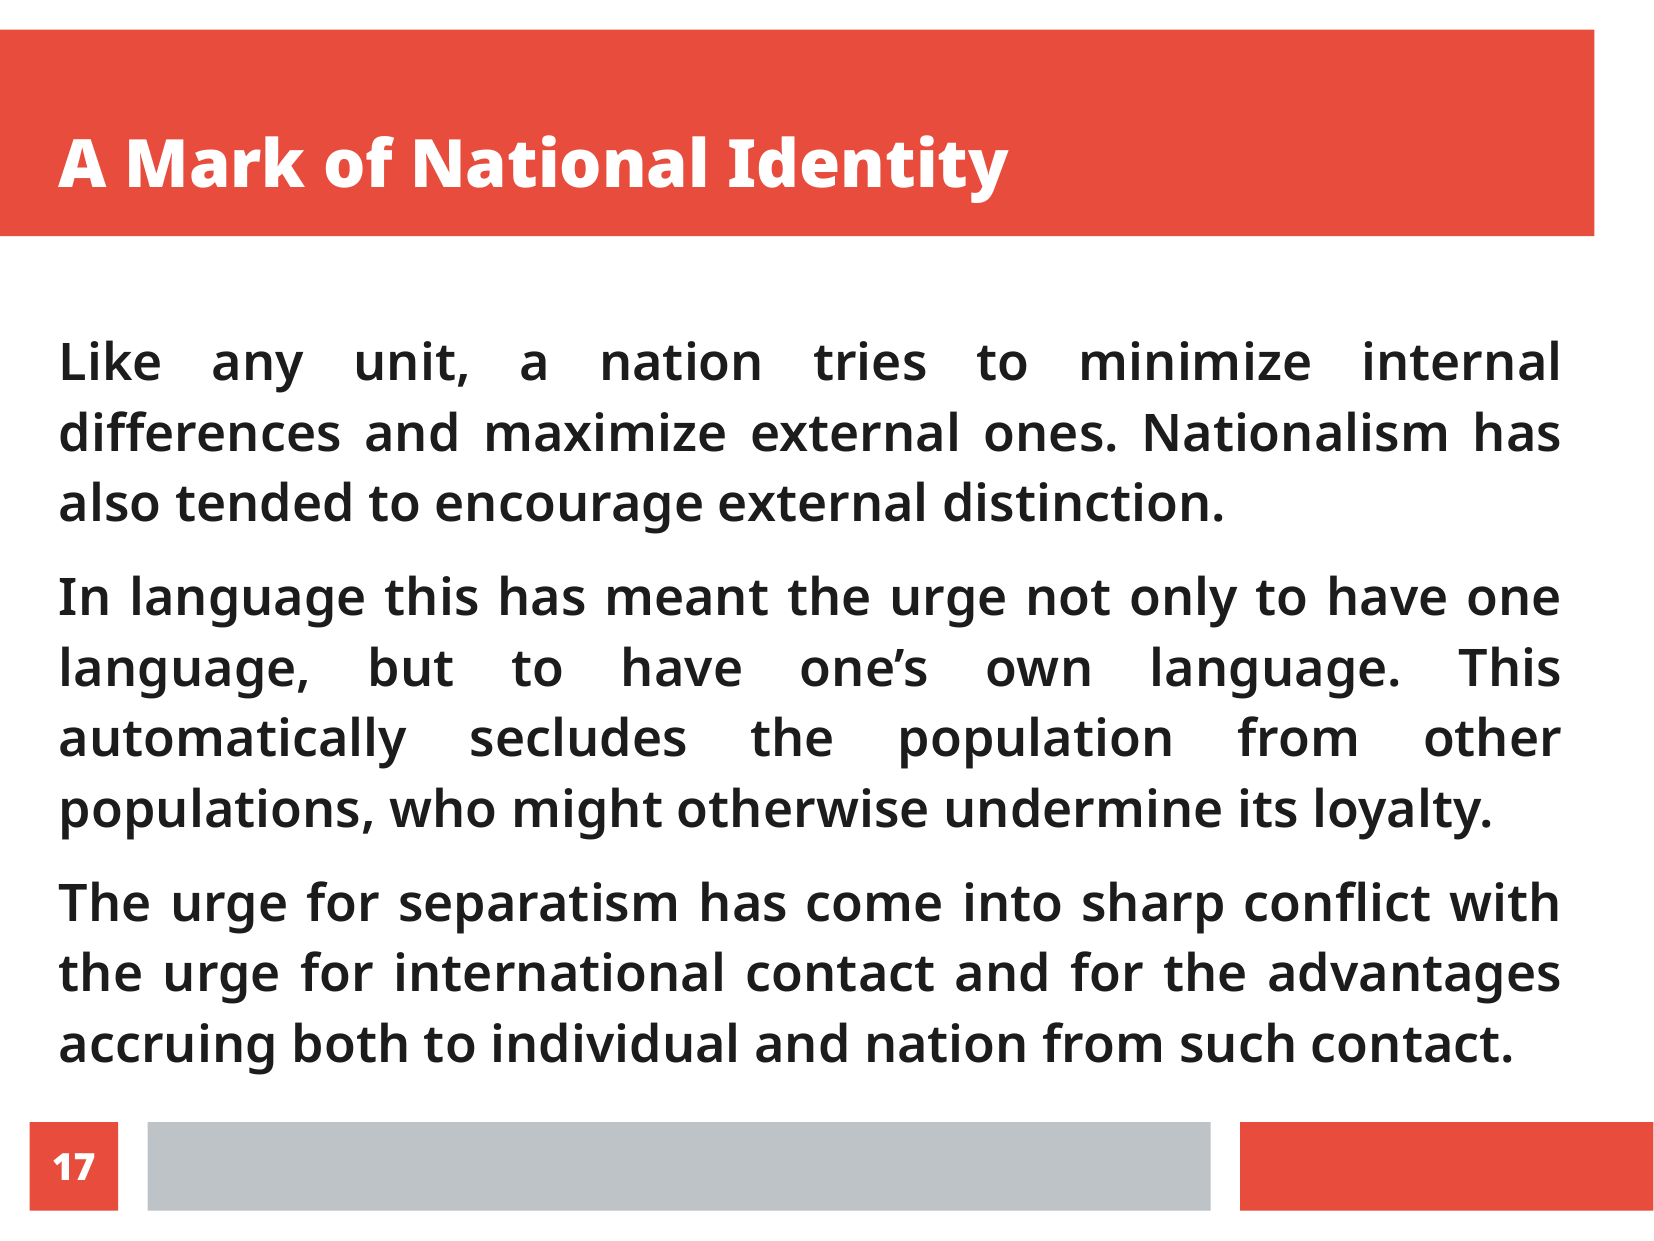

# A Mark of National Identity
Like any unit, a nation tries to minimize internal differences and maximize external ones. Nationalism has also tended to encourage external distinction.
In language this has meant the urge not only to have one language, but to have one’s own language. This automatically secludes the population from other populations, who might otherwise undermine its loyalty.
The urge for separatism has come into sharp conflict with the urge for international contact and for the advantages accruing both to individual and nation from such contact.
17